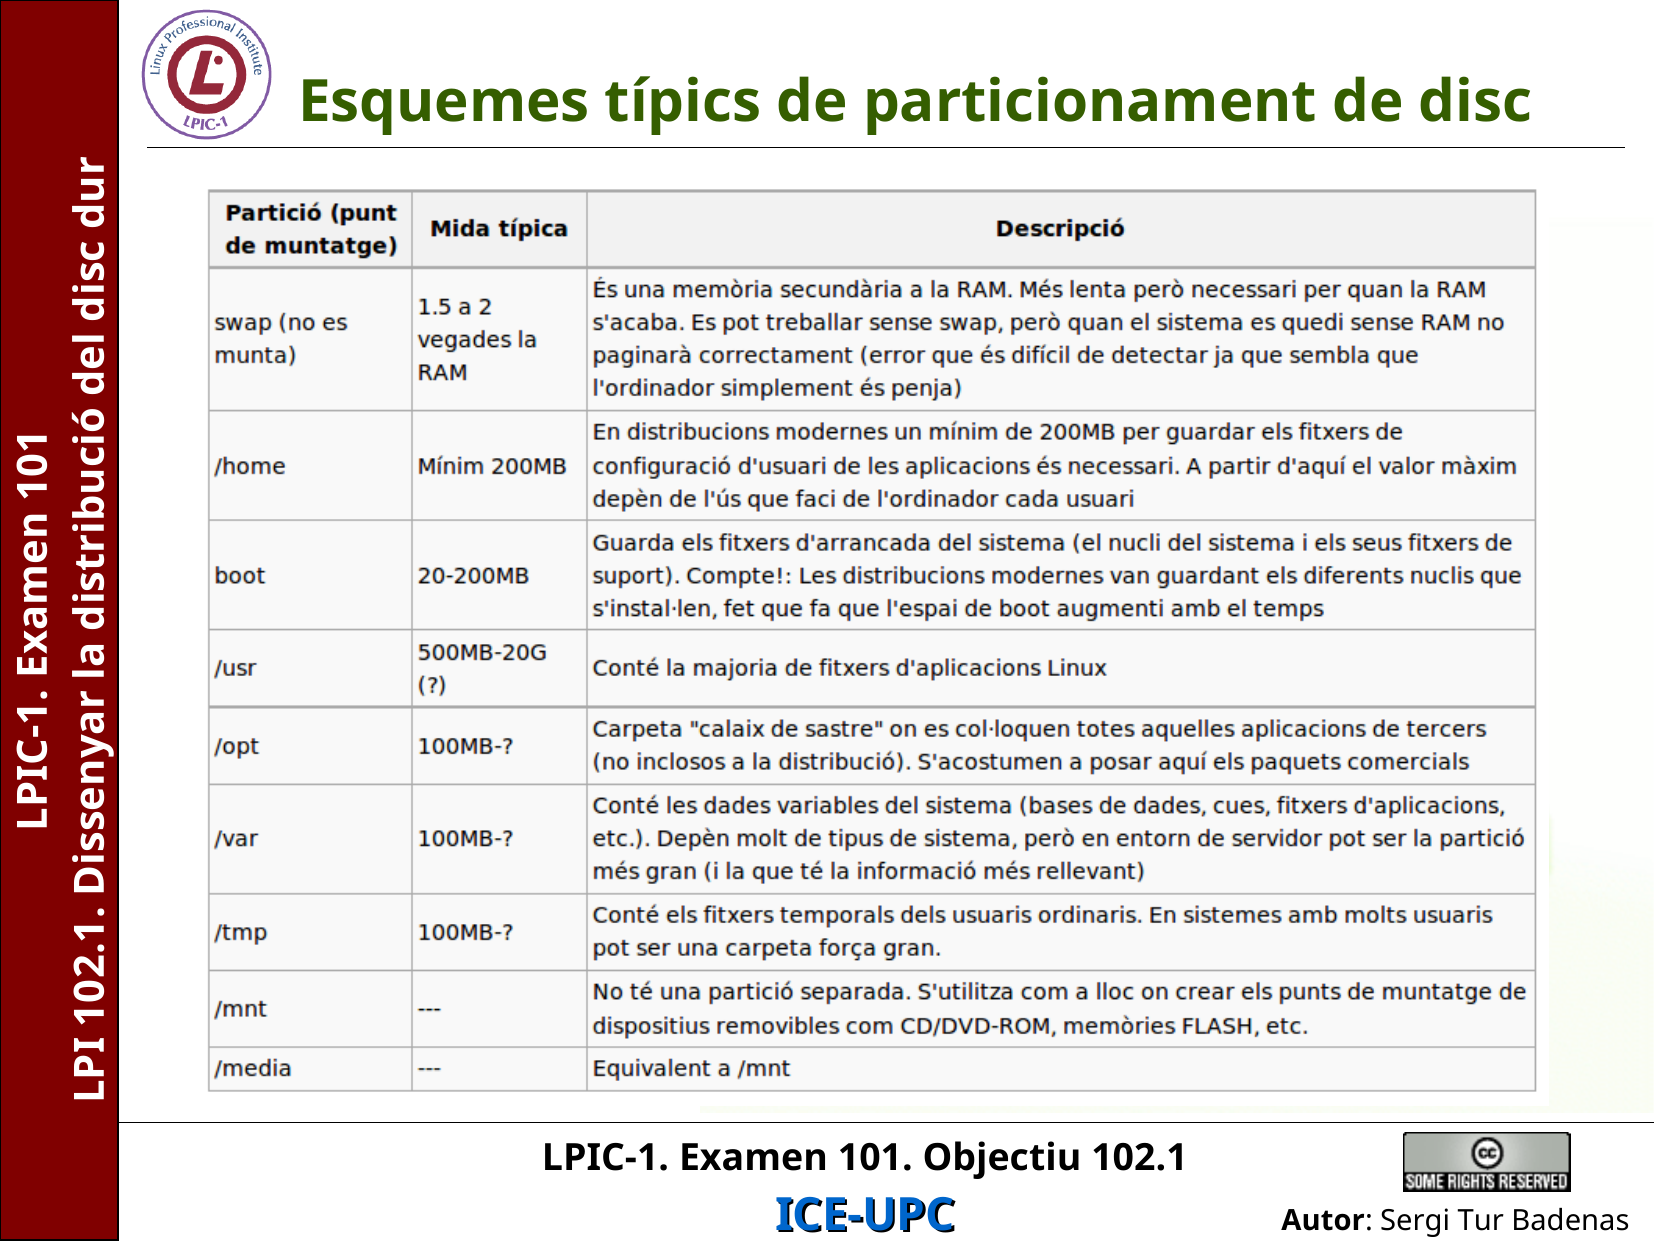

# Esquemes típics de particionament de disc